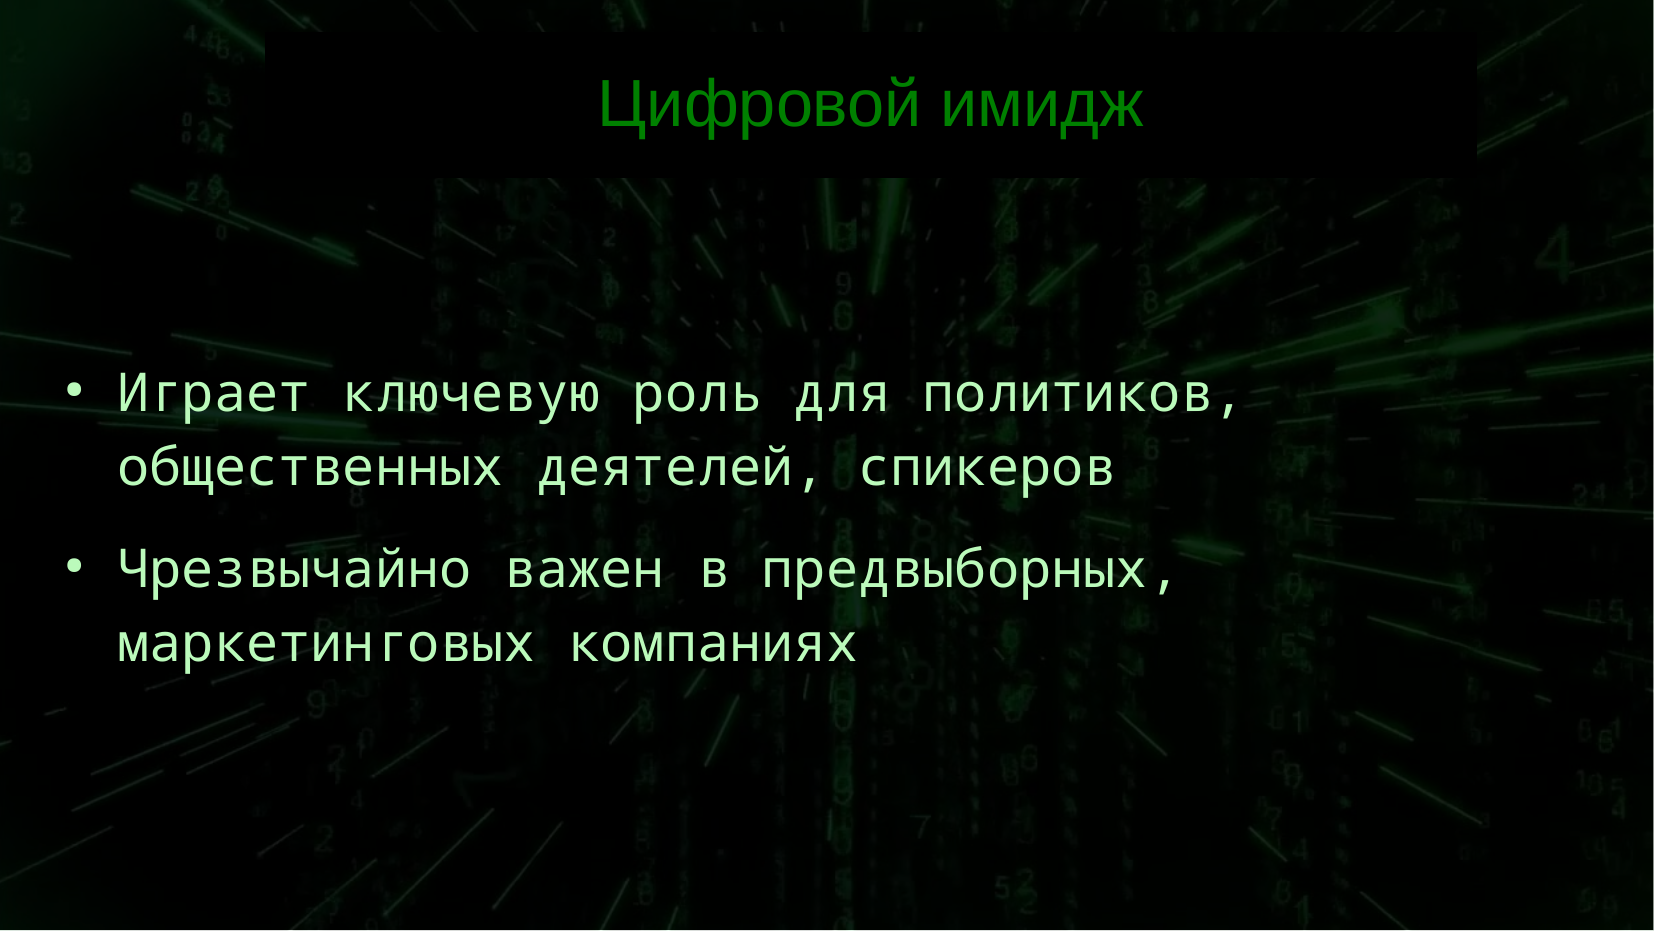

Цифровой имидж
# Играет ключевую роль для политиков, общественных деятелей, спикеров
Чрезвычайно важен в предвыборных, маркетинговых компаниях